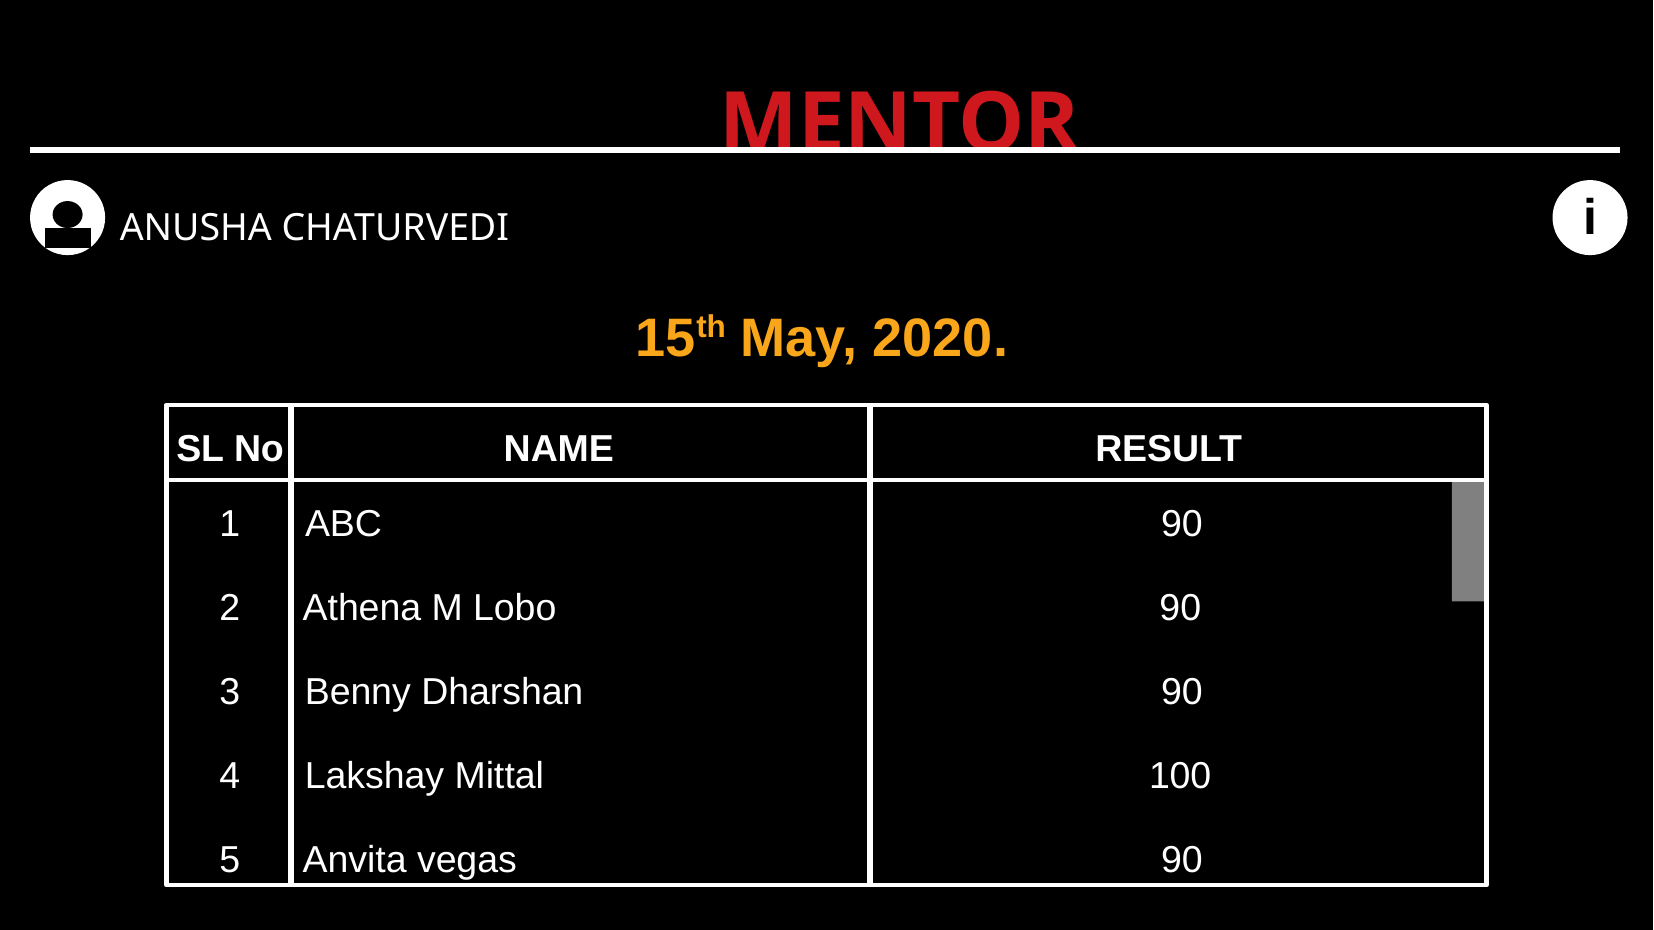

MENTOR
i
ANUSHA CHATURVEDI
15th May, 2020.
SL No NAME RESULT
1	 ABC						 				 90
2	 Athena M Lobo							 90
3	 Benny Dharshan								 90
4	 Lakshay Mittal							 100
5	 Anvita vegas									 90
| | |
| --- | --- |
| | |
| | |
| | |
| | |